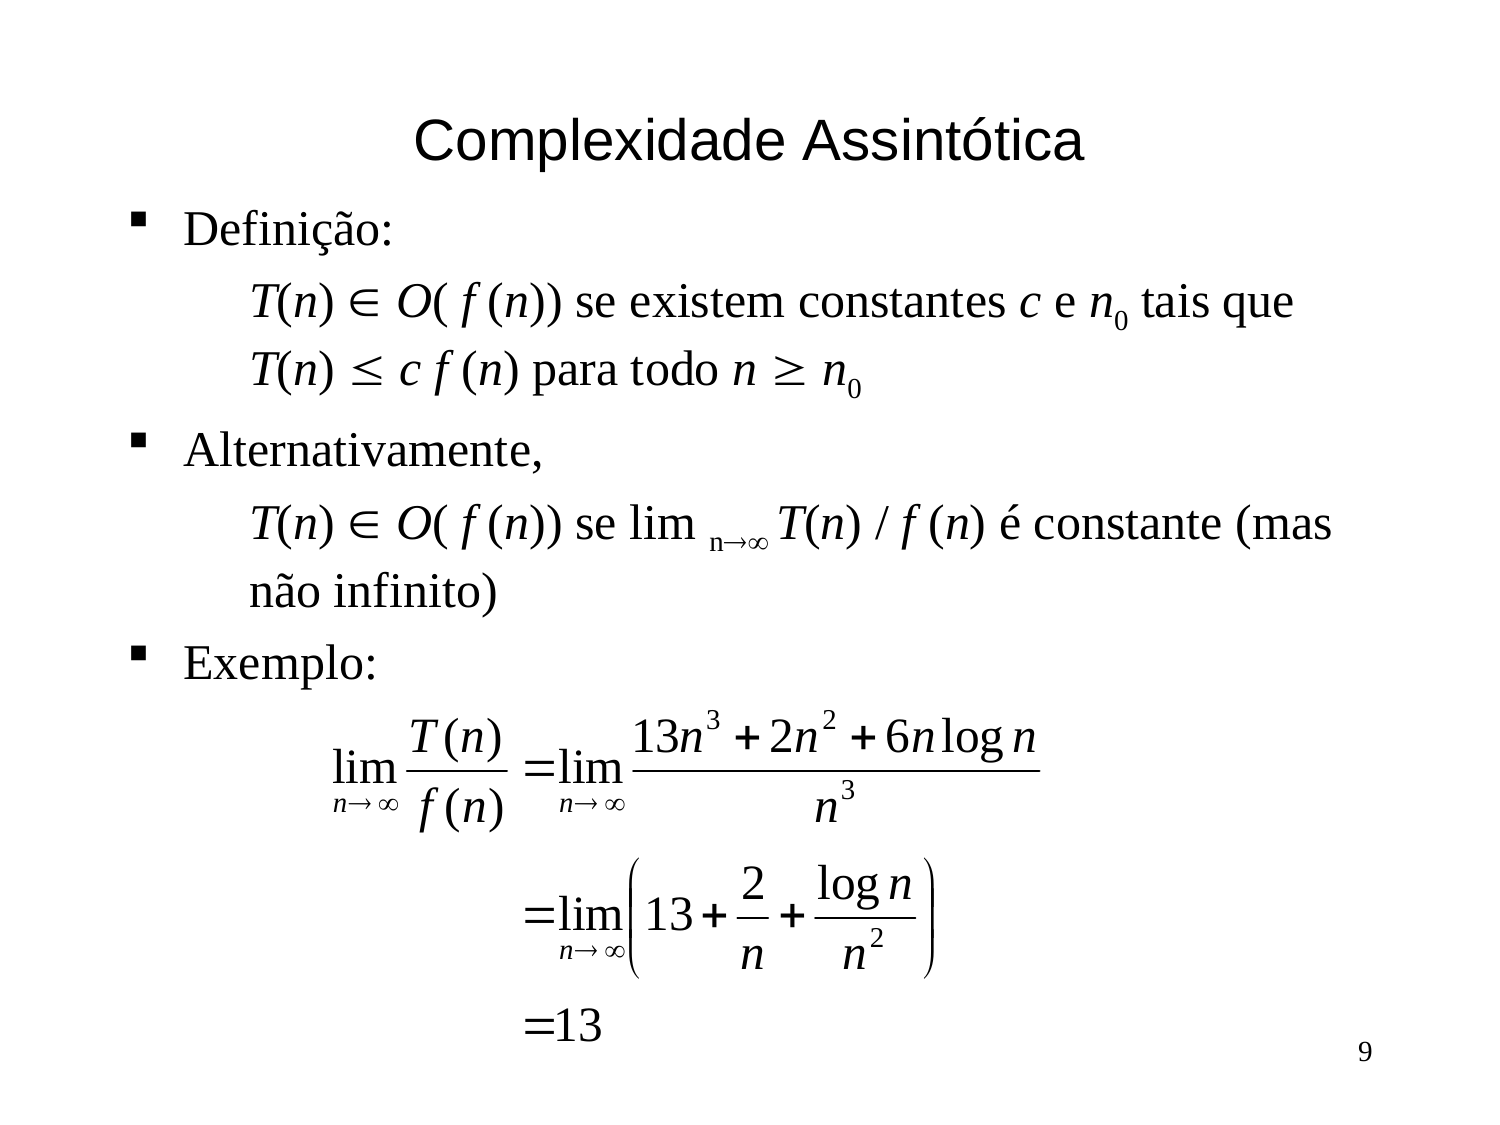

# Complexidade Assintótica
Definição:
	T(n)  O( f (n)) se existem constantes c e n0 tais que T(n)  c f (n) para todo n  n0
Alternativamente,
	T(n)  O( f (n)) se lim n T(n) / f (n) é constante (mas não infinito)
Exemplo:
9